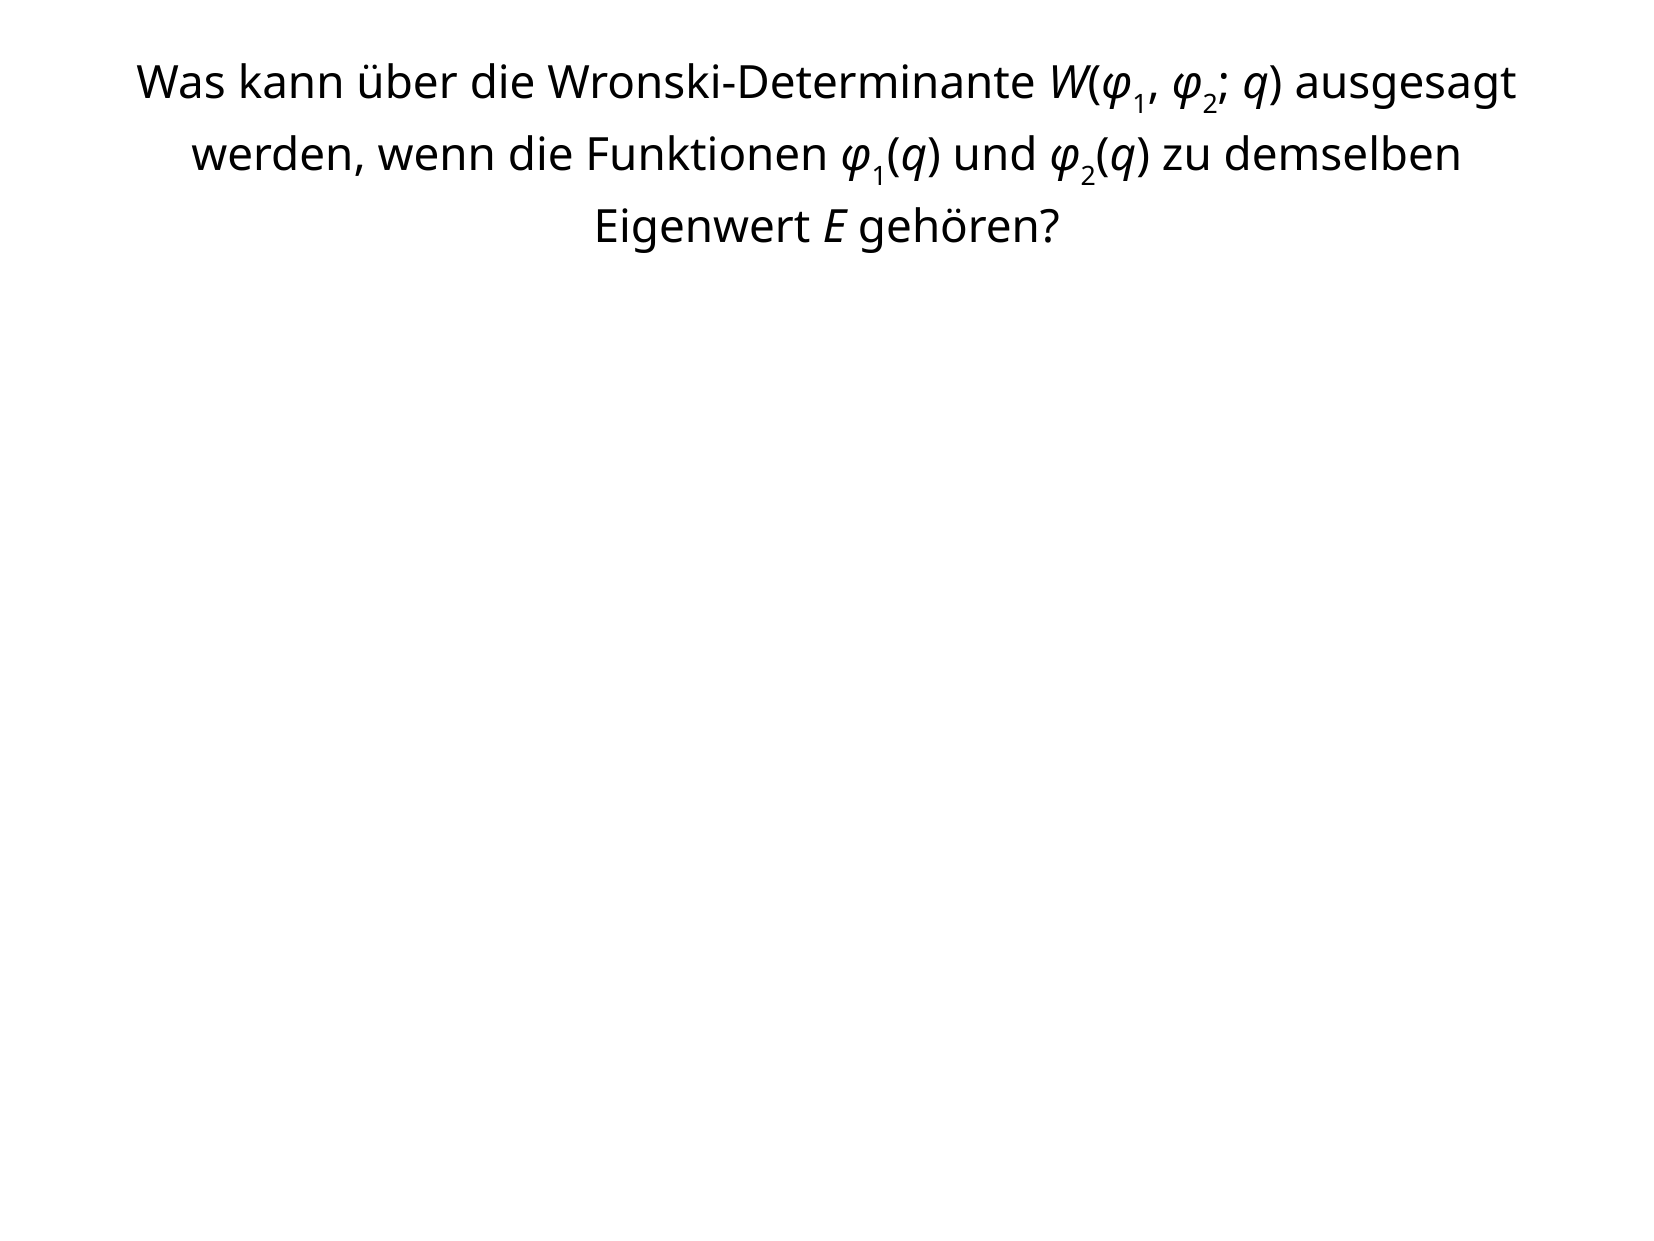

# Was kann über die Wronski-Determinante W(φ1, φ2; q) ausgesagt werden, wenn die Funktionen φ1(q) und φ2(q) zu demselben Eigenwert E gehören?